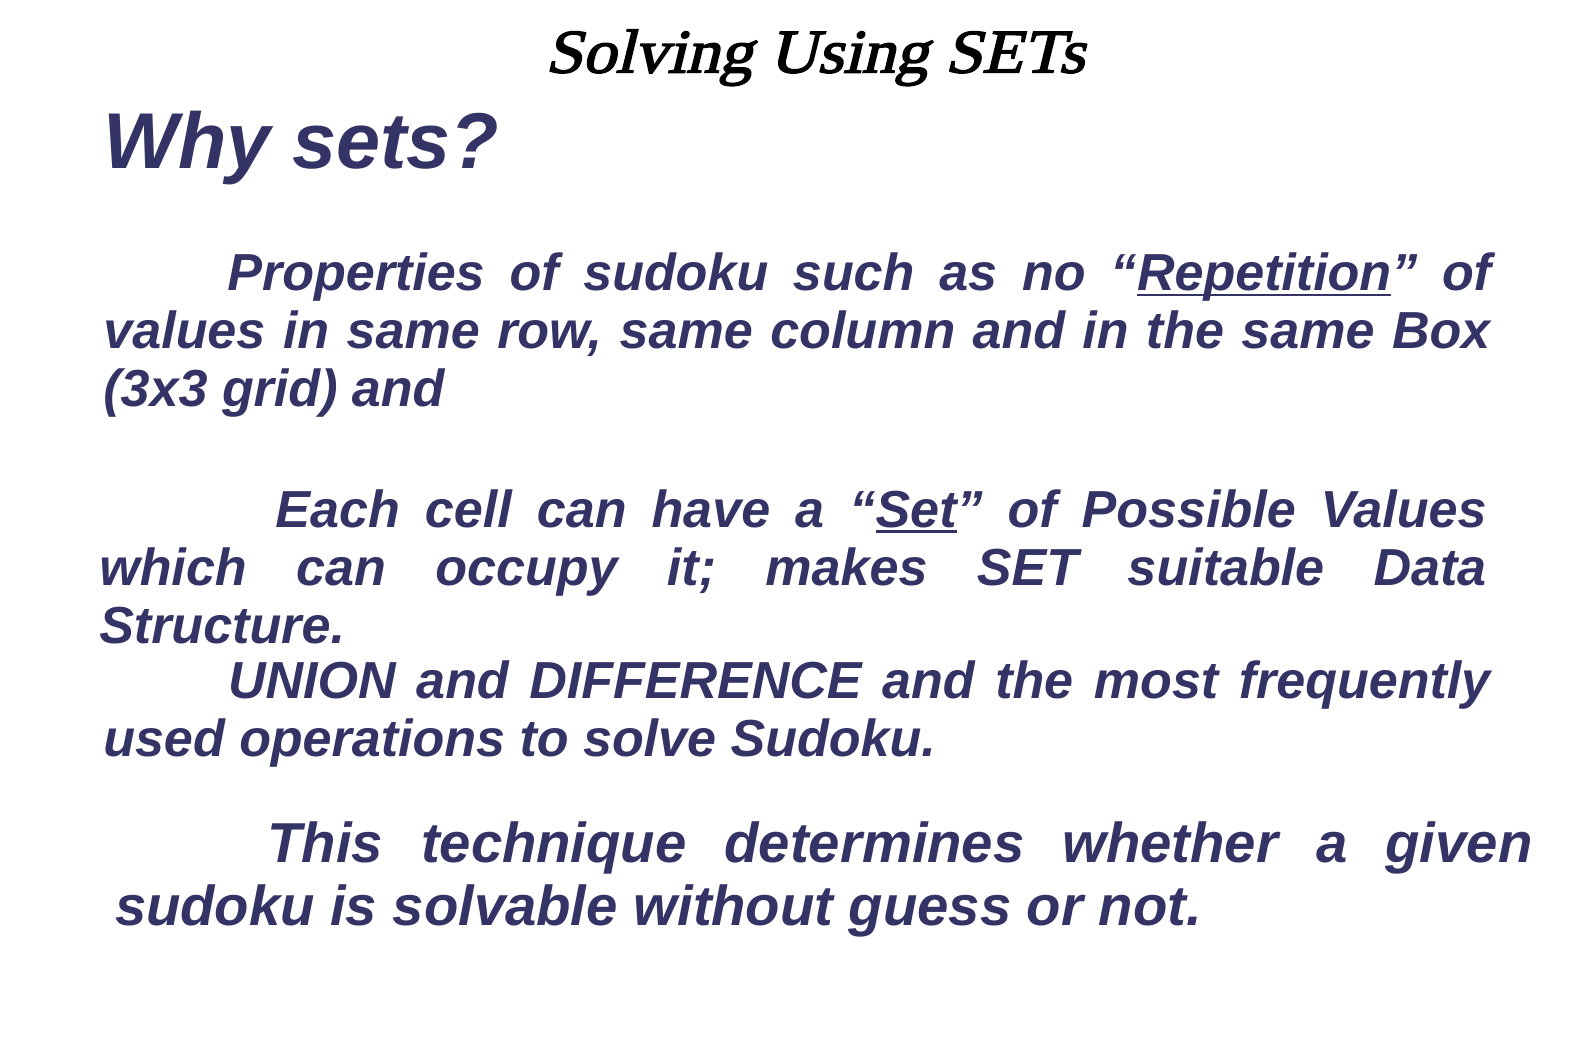

Solving Using SETs
Why sets?
 Properties of sudoku such as no “Repetition” of values in same row, same column and in the same Box (3x3 grid) and
 Each cell can have a “Set” of Possible Values which can occupy it; makes SET suitable Data Structure.
 UNION and DIFFERENCE and the most frequently used operations to solve Sudoku.
 This technique determines whether a given sudoku is solvable without guess or not.